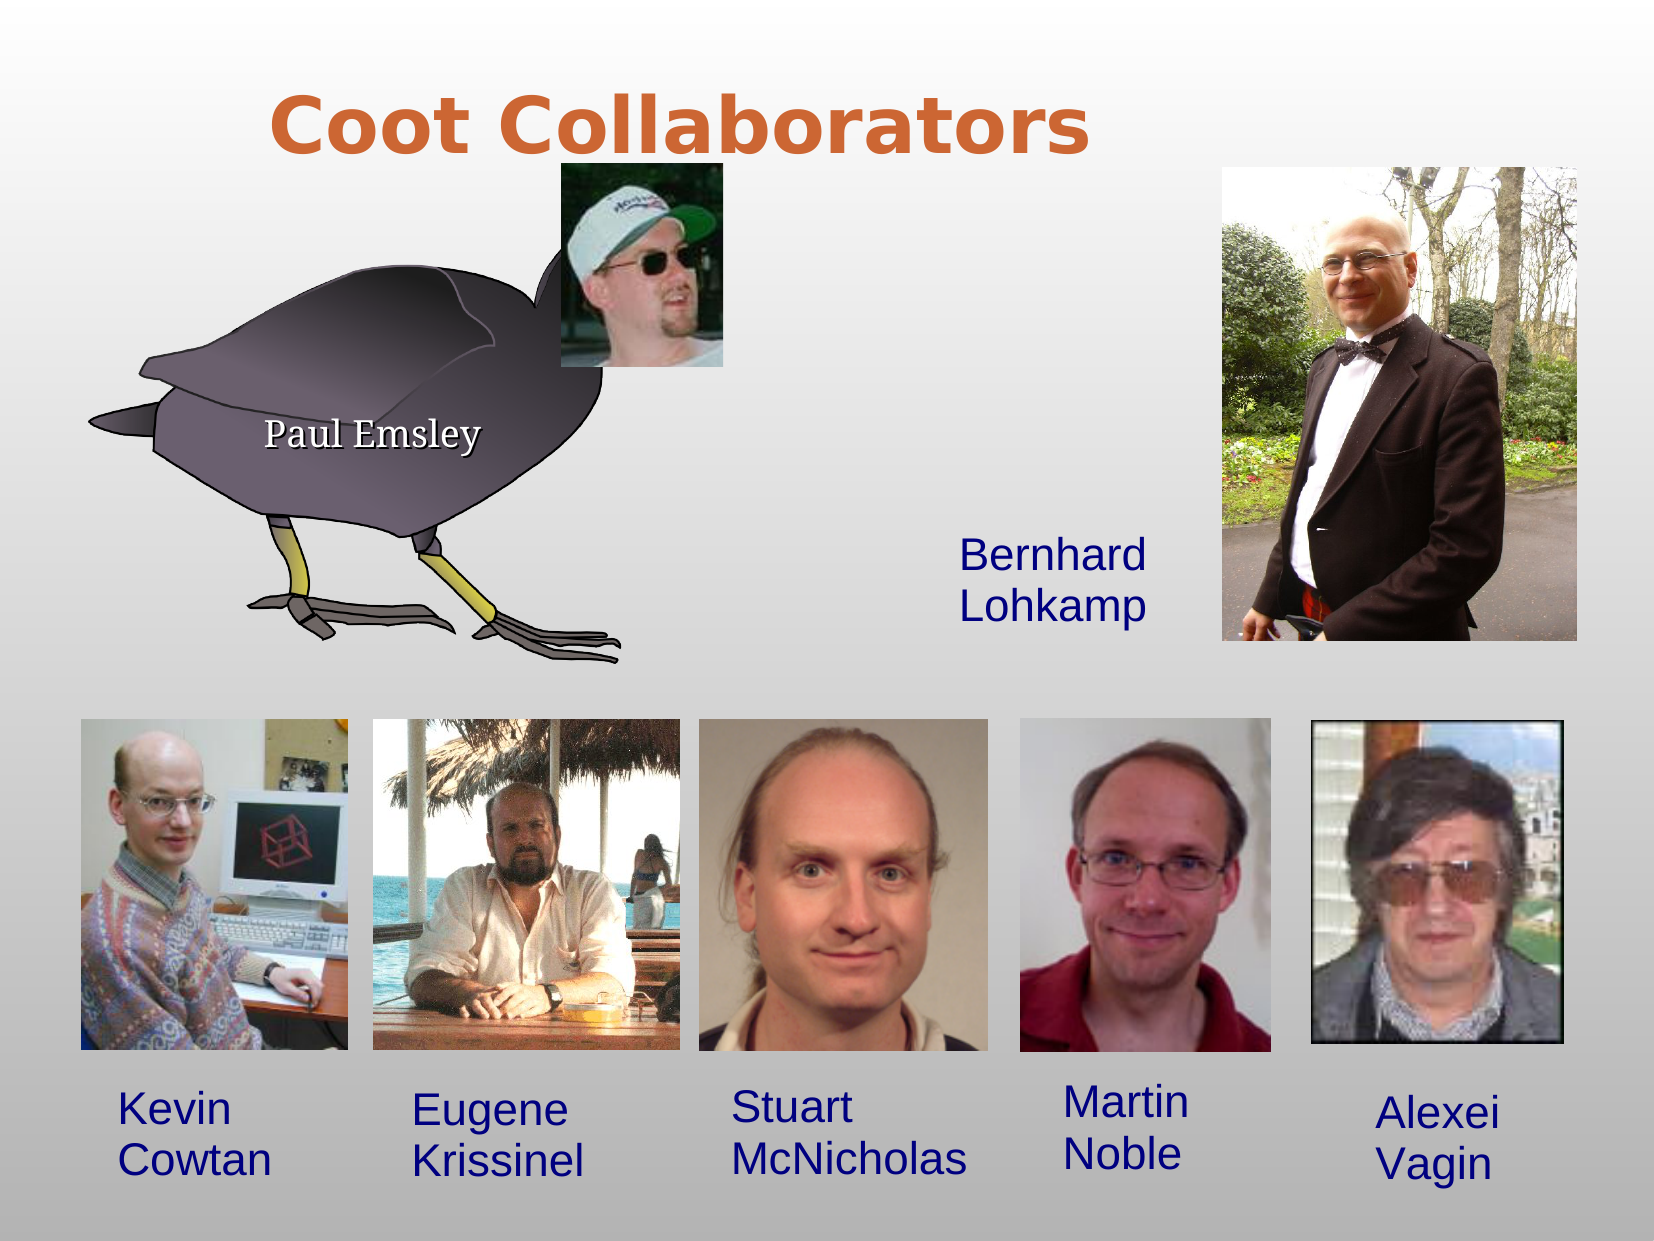

# Coot Collaborators
Paul Emsley
Bernhard
Lohkamp
Martin
Noble
Stuart
McNicholas
Kevin
Cowtan
Eugene Krissinel
Alexei
Vagin